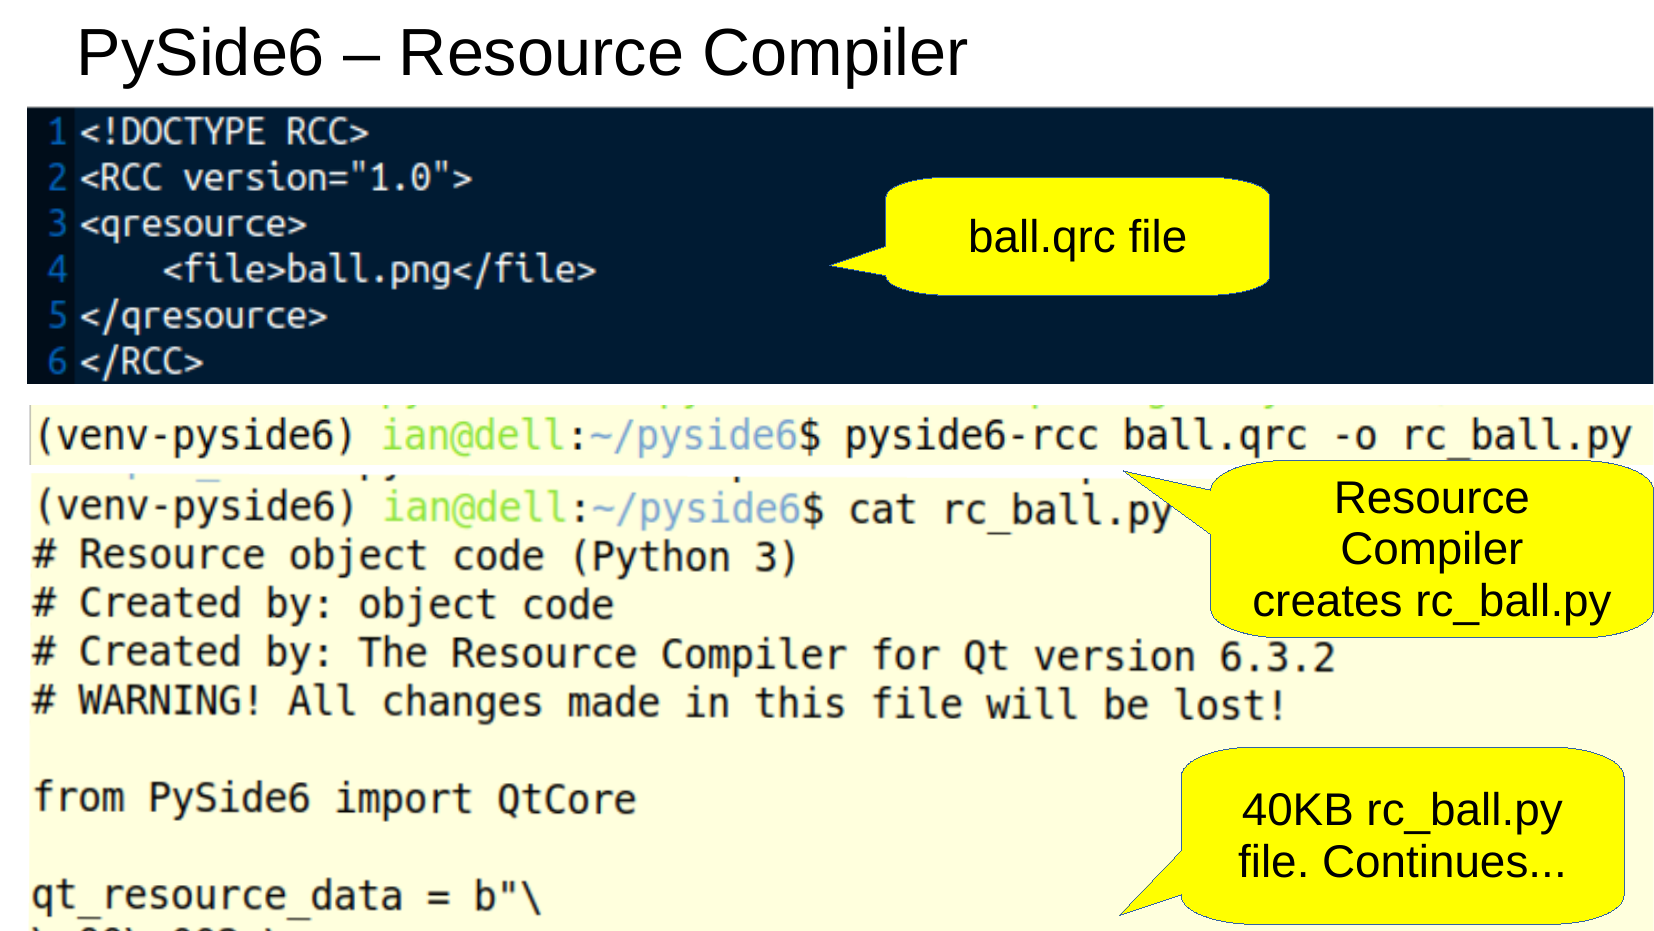

# PySide6 – Resource Compiler
ball.qrc file
Resource Compiler
creates rc_ball.py
40KB rc_ball.py file. Continues...